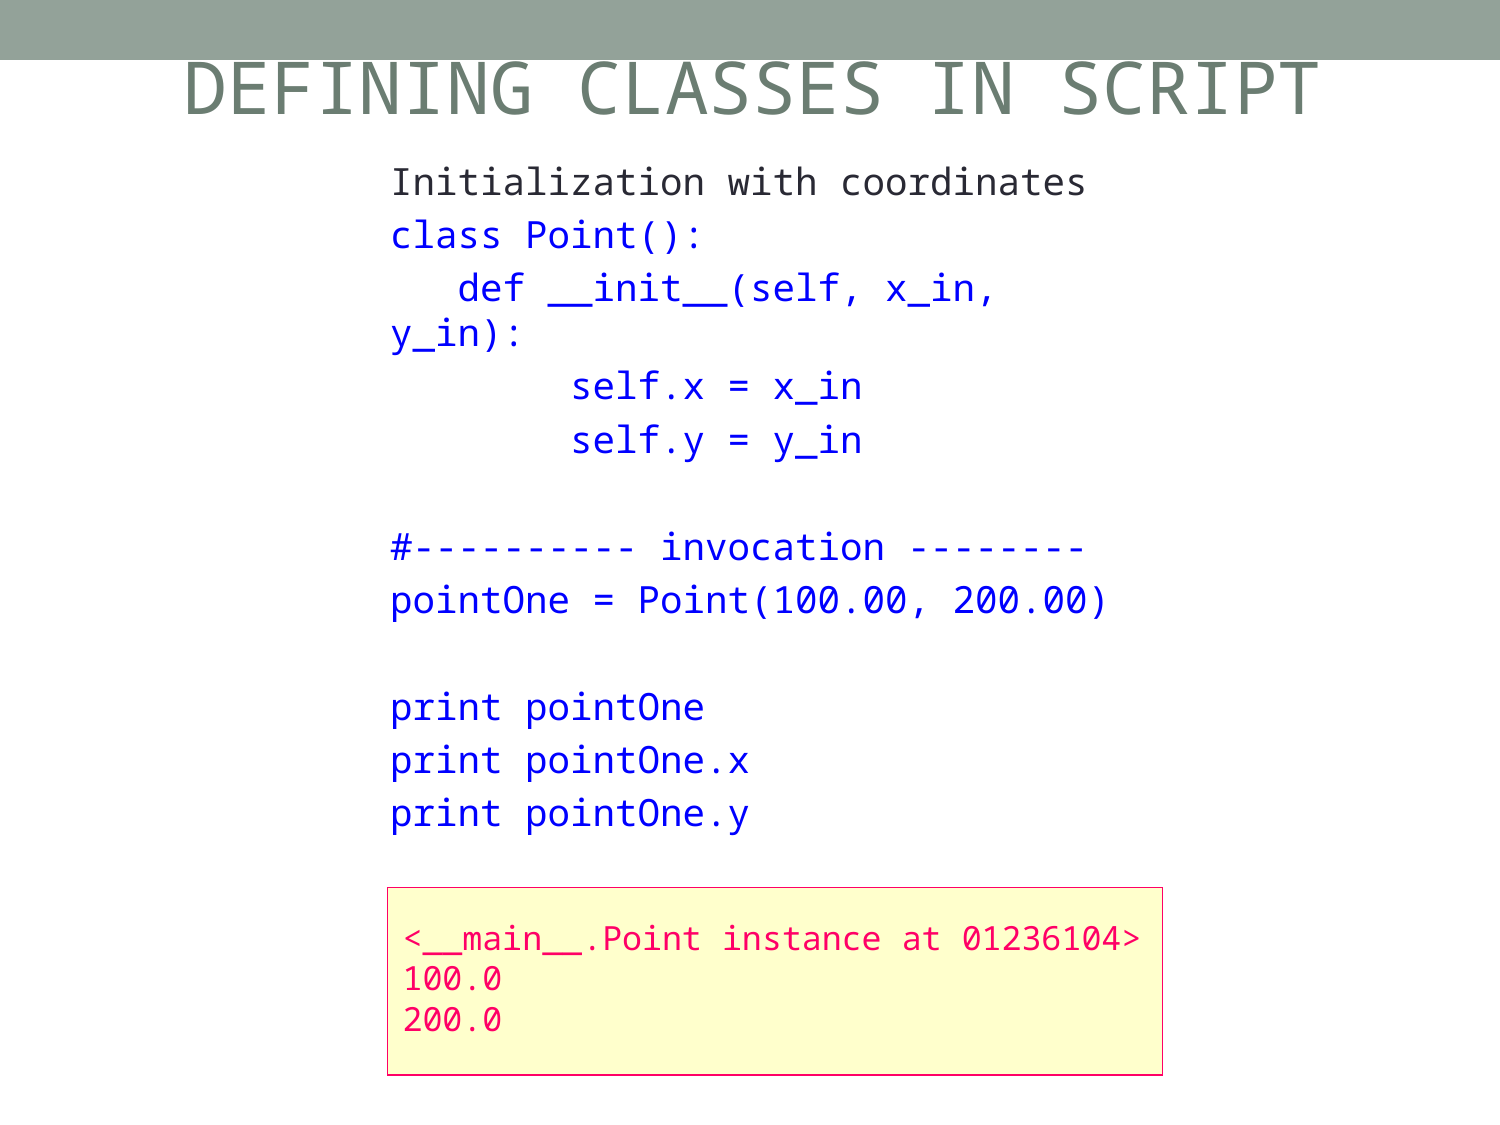

Defining classes in Script
Initialization with coordinates
class Point():
 def __init__(self, x_in, y_in):
 self.x = x_in
 self.y = y_in
#---------- invocation --------
pointOne = Point(100.00, 200.00)
print pointOne
print pointOne.x
print pointOne.y
<__main__.Point instance at 01236104>
100.0
200.0